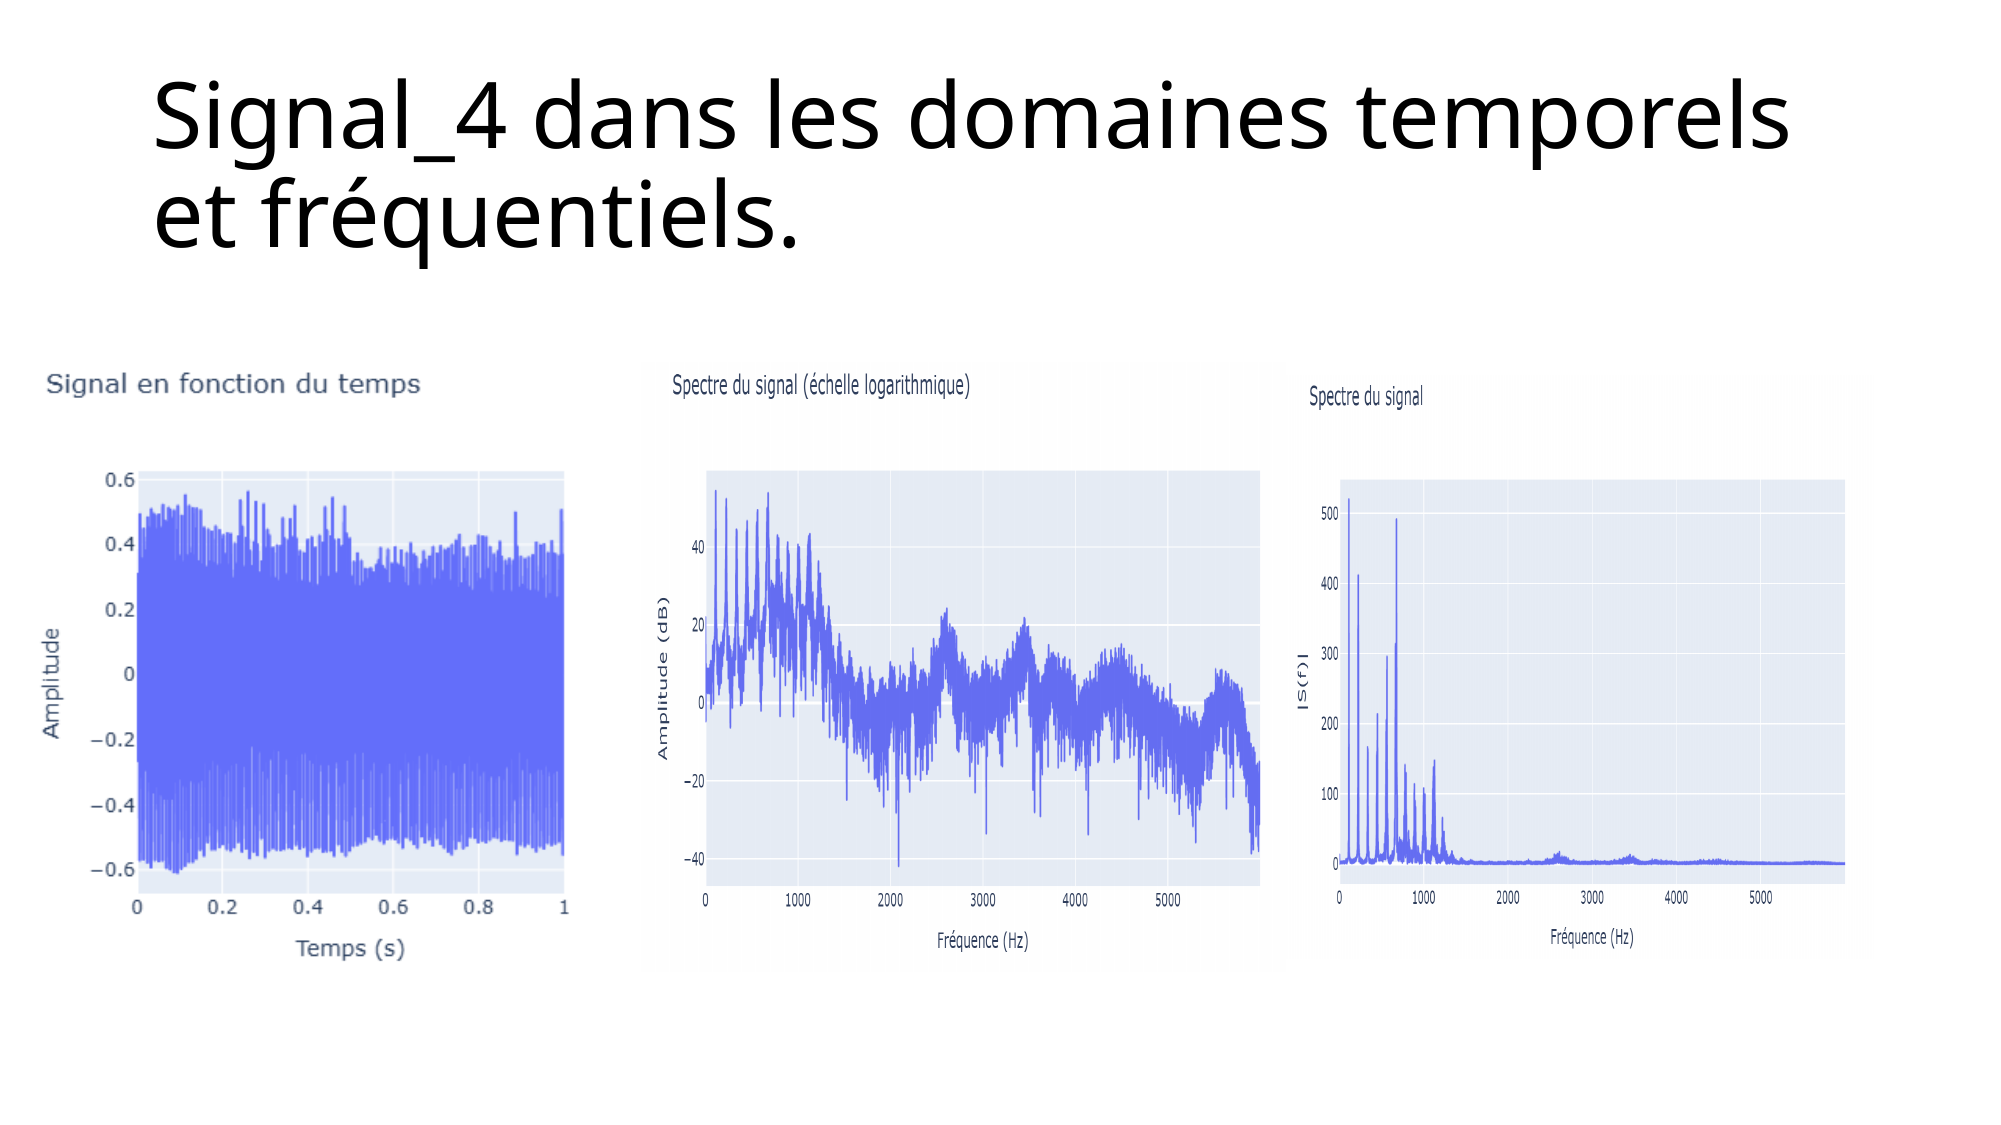

# Signal_4 dans les domaines temporels et fréquentiels.